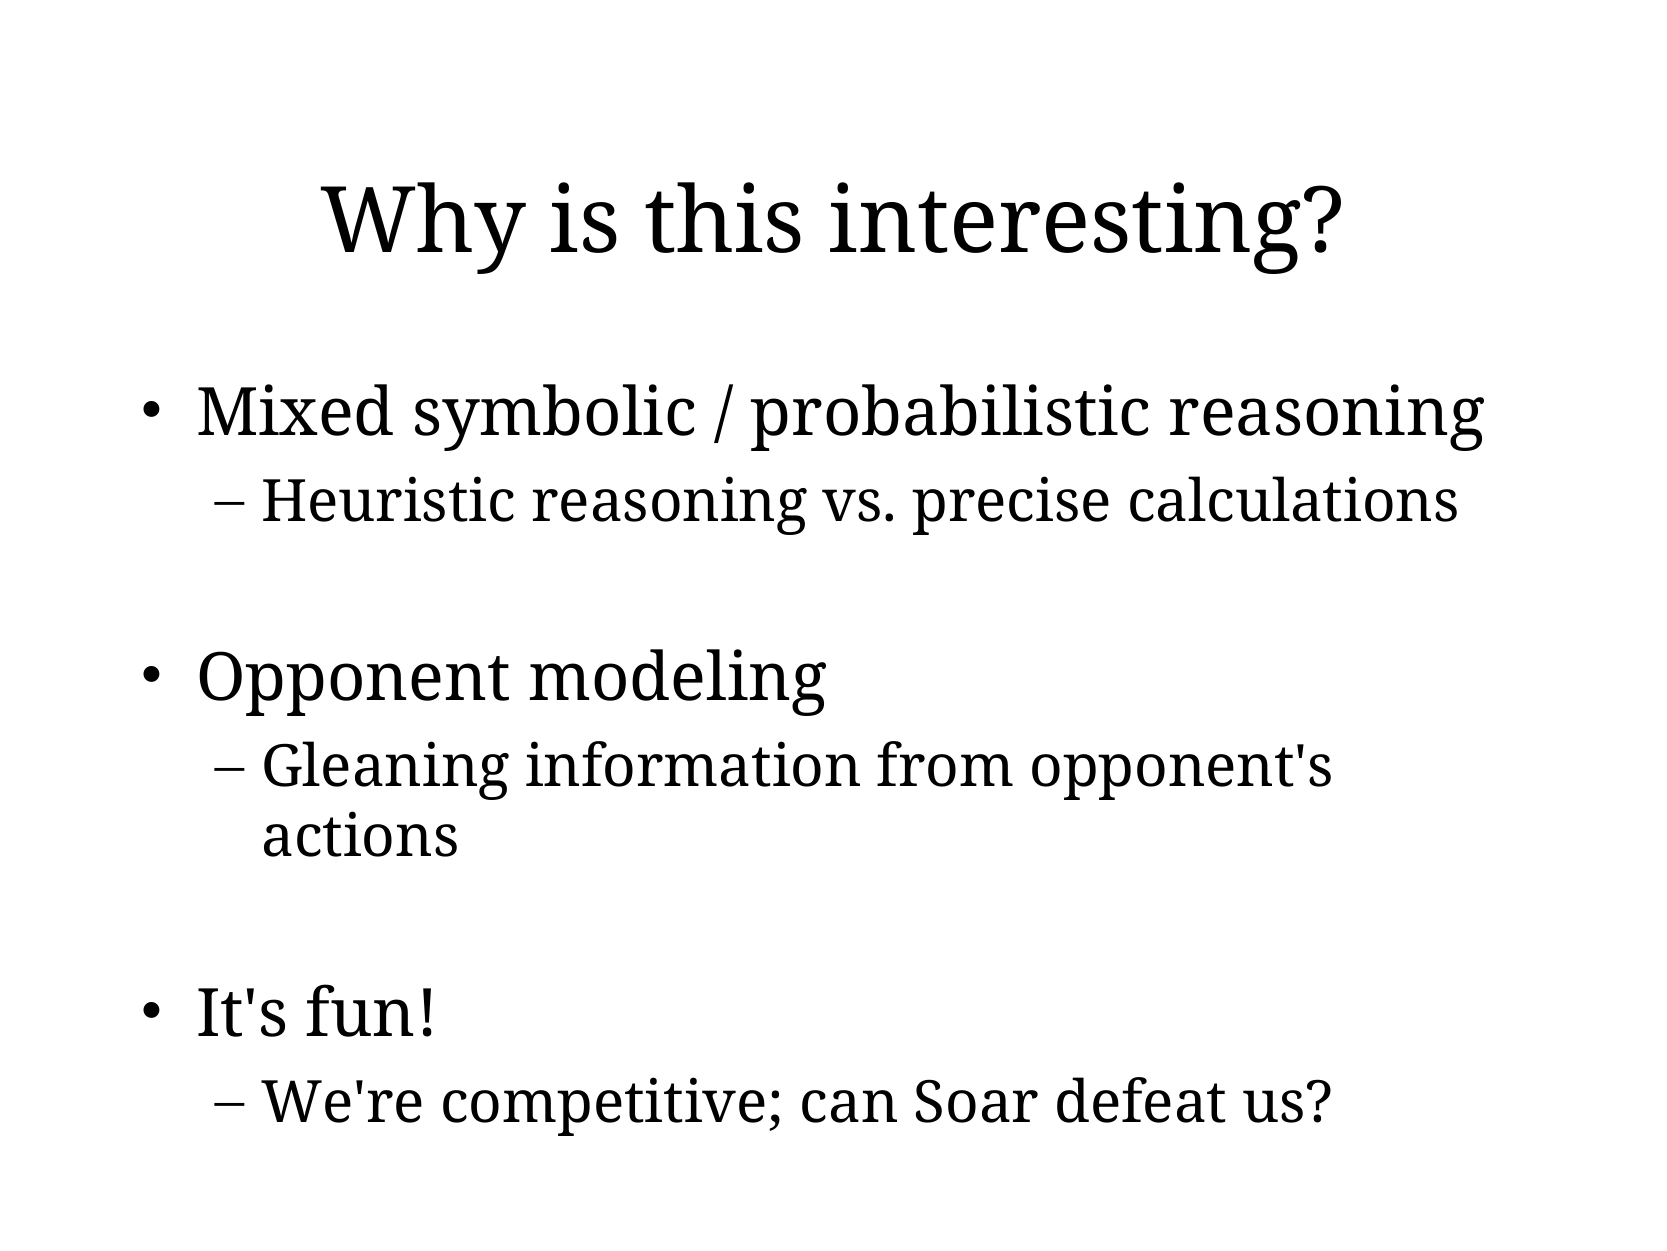

# Why is this interesting?
Mixed symbolic / probabilistic reasoning
Heuristic reasoning vs. precise calculations
Opponent modeling
Gleaning information from opponent's actions
It's fun!
We're competitive; can Soar defeat us?